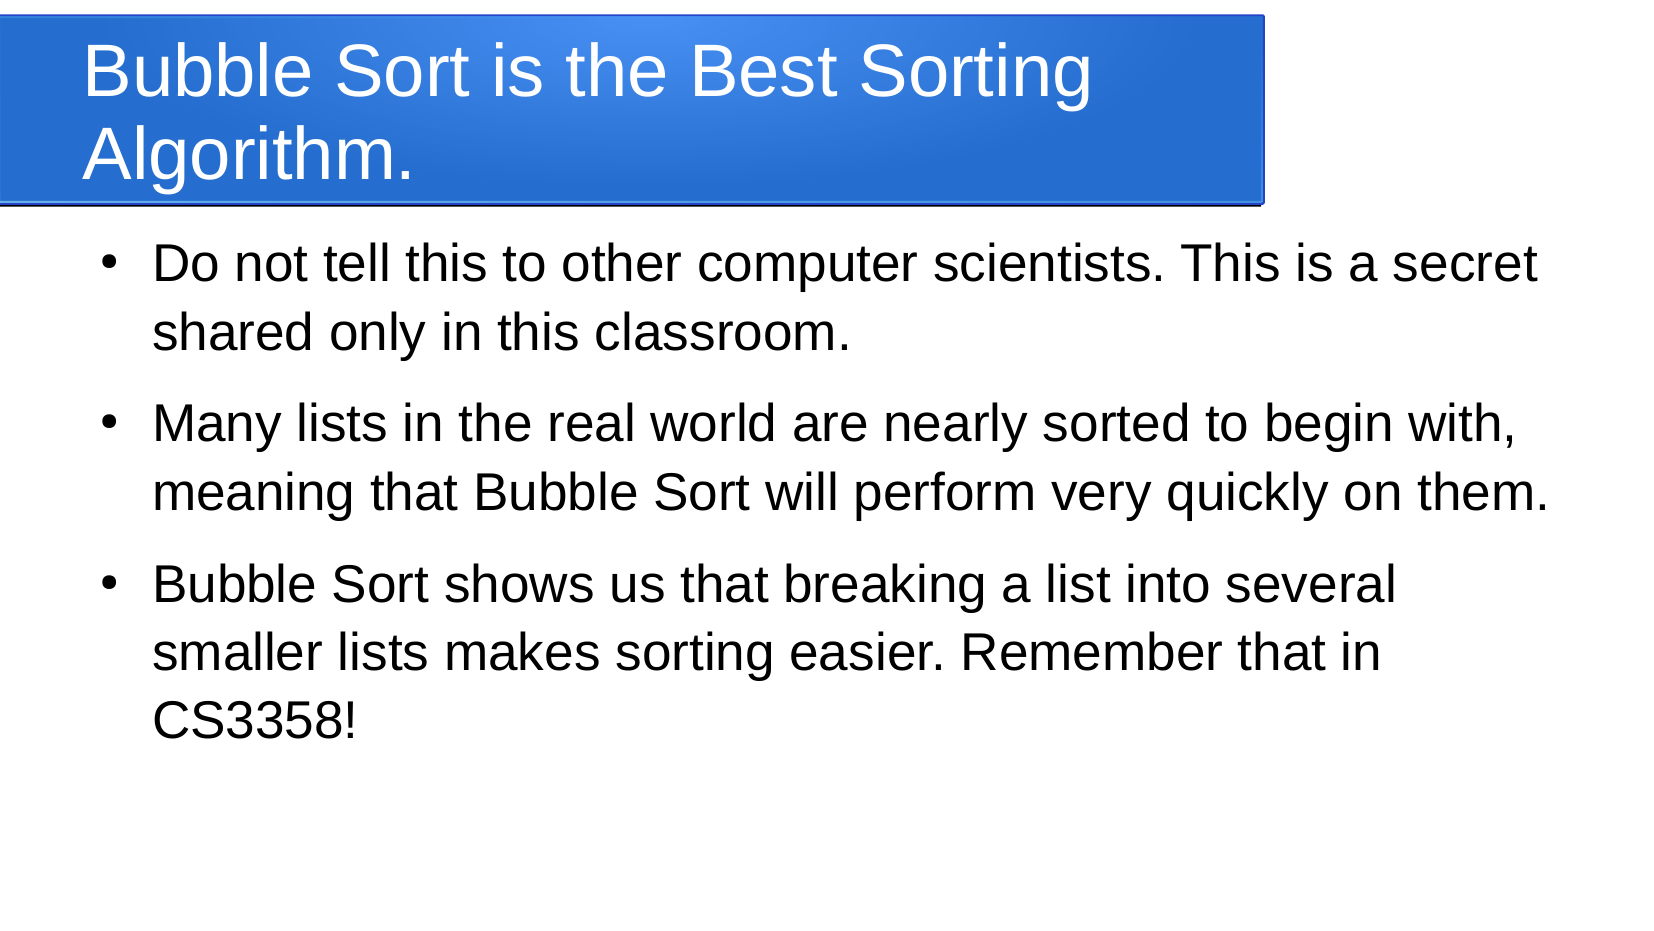

# Bubble Sort is the Best Sorting Algorithm.
Do not tell this to other computer scientists. This is a secret shared only in this classroom.
Many lists in the real world are nearly sorted to begin with, meaning that Bubble Sort will perform very quickly on them.
Bubble Sort shows us that breaking a list into several smaller lists makes sorting easier. Remember that in CS3358!